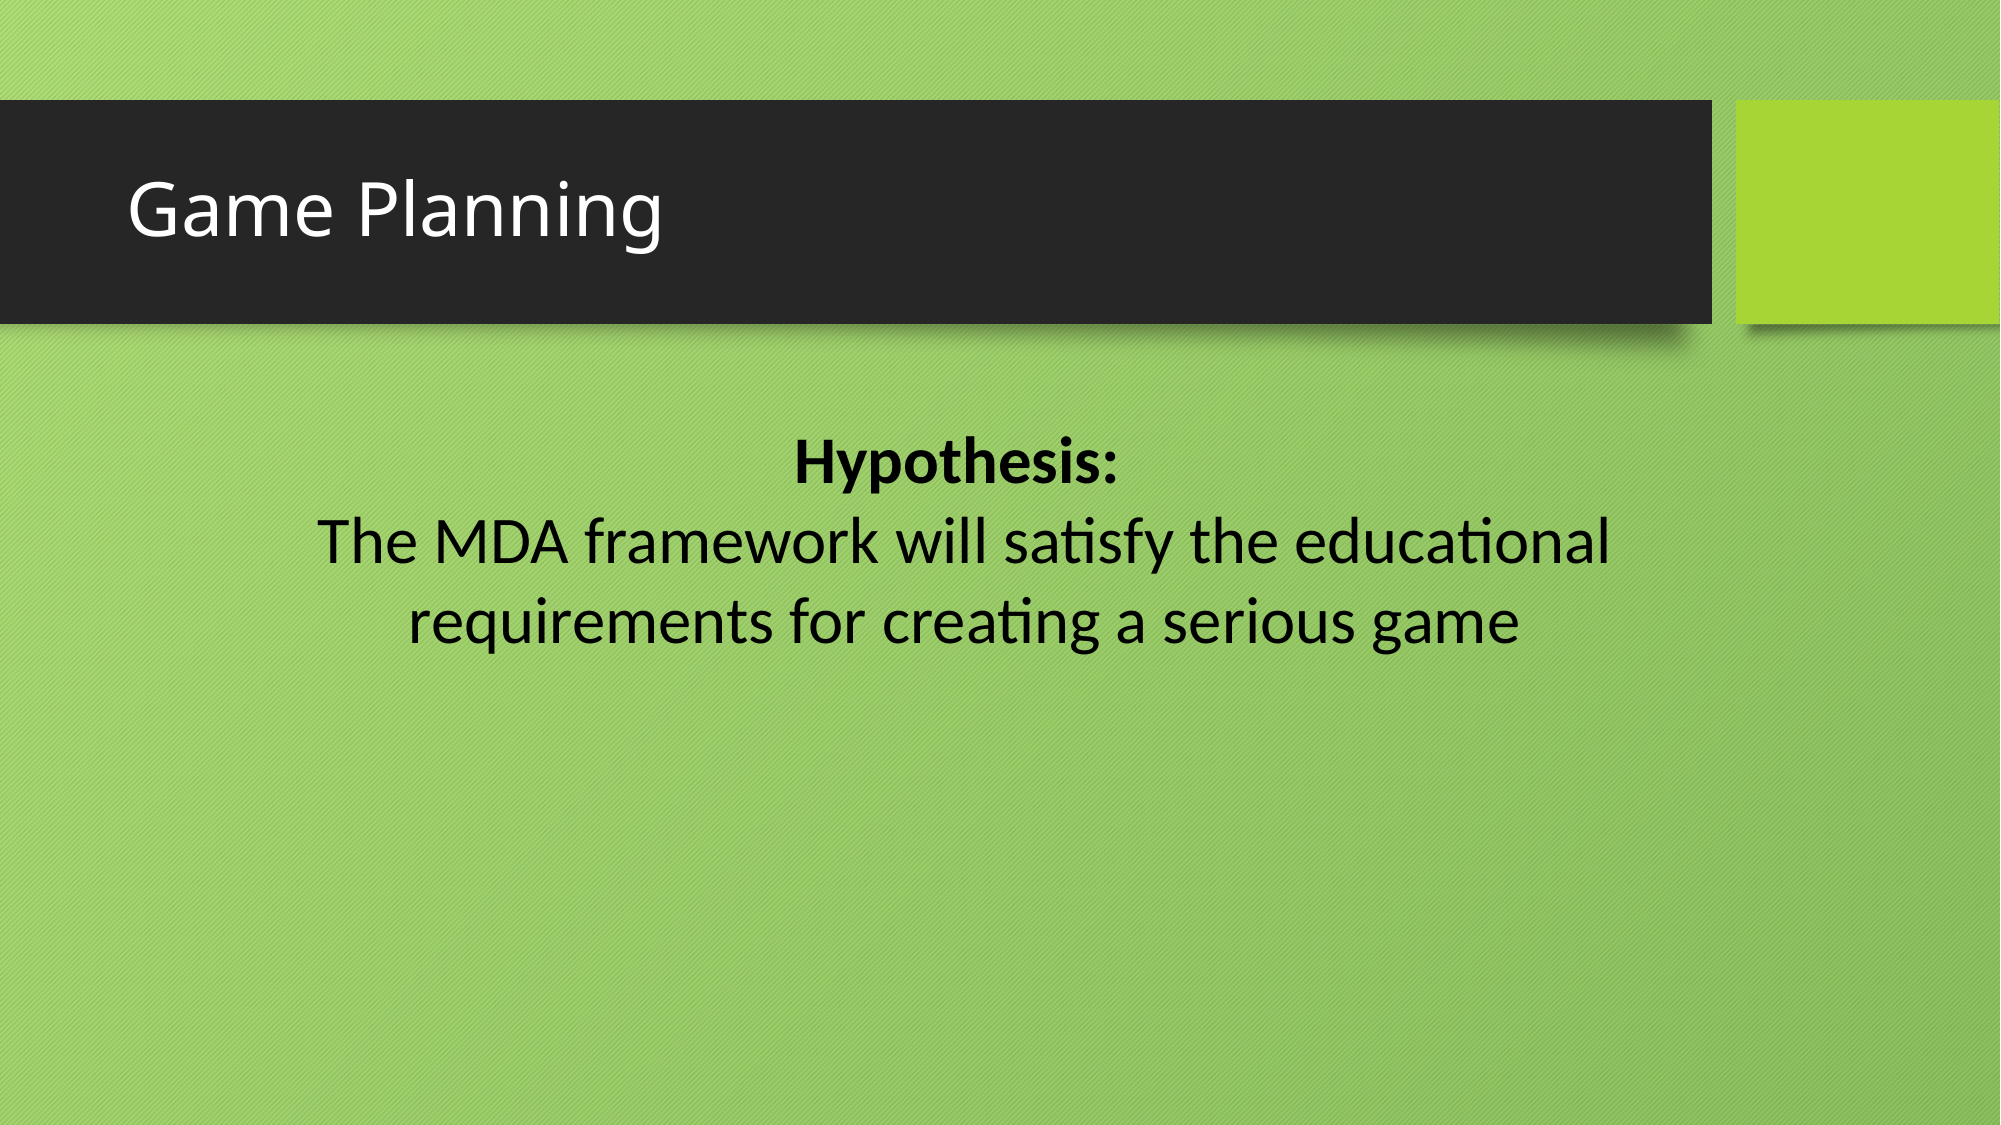

# Game Planning
Hypothesis:
The MDA framework will satisfy the educational requirements for creating a serious game